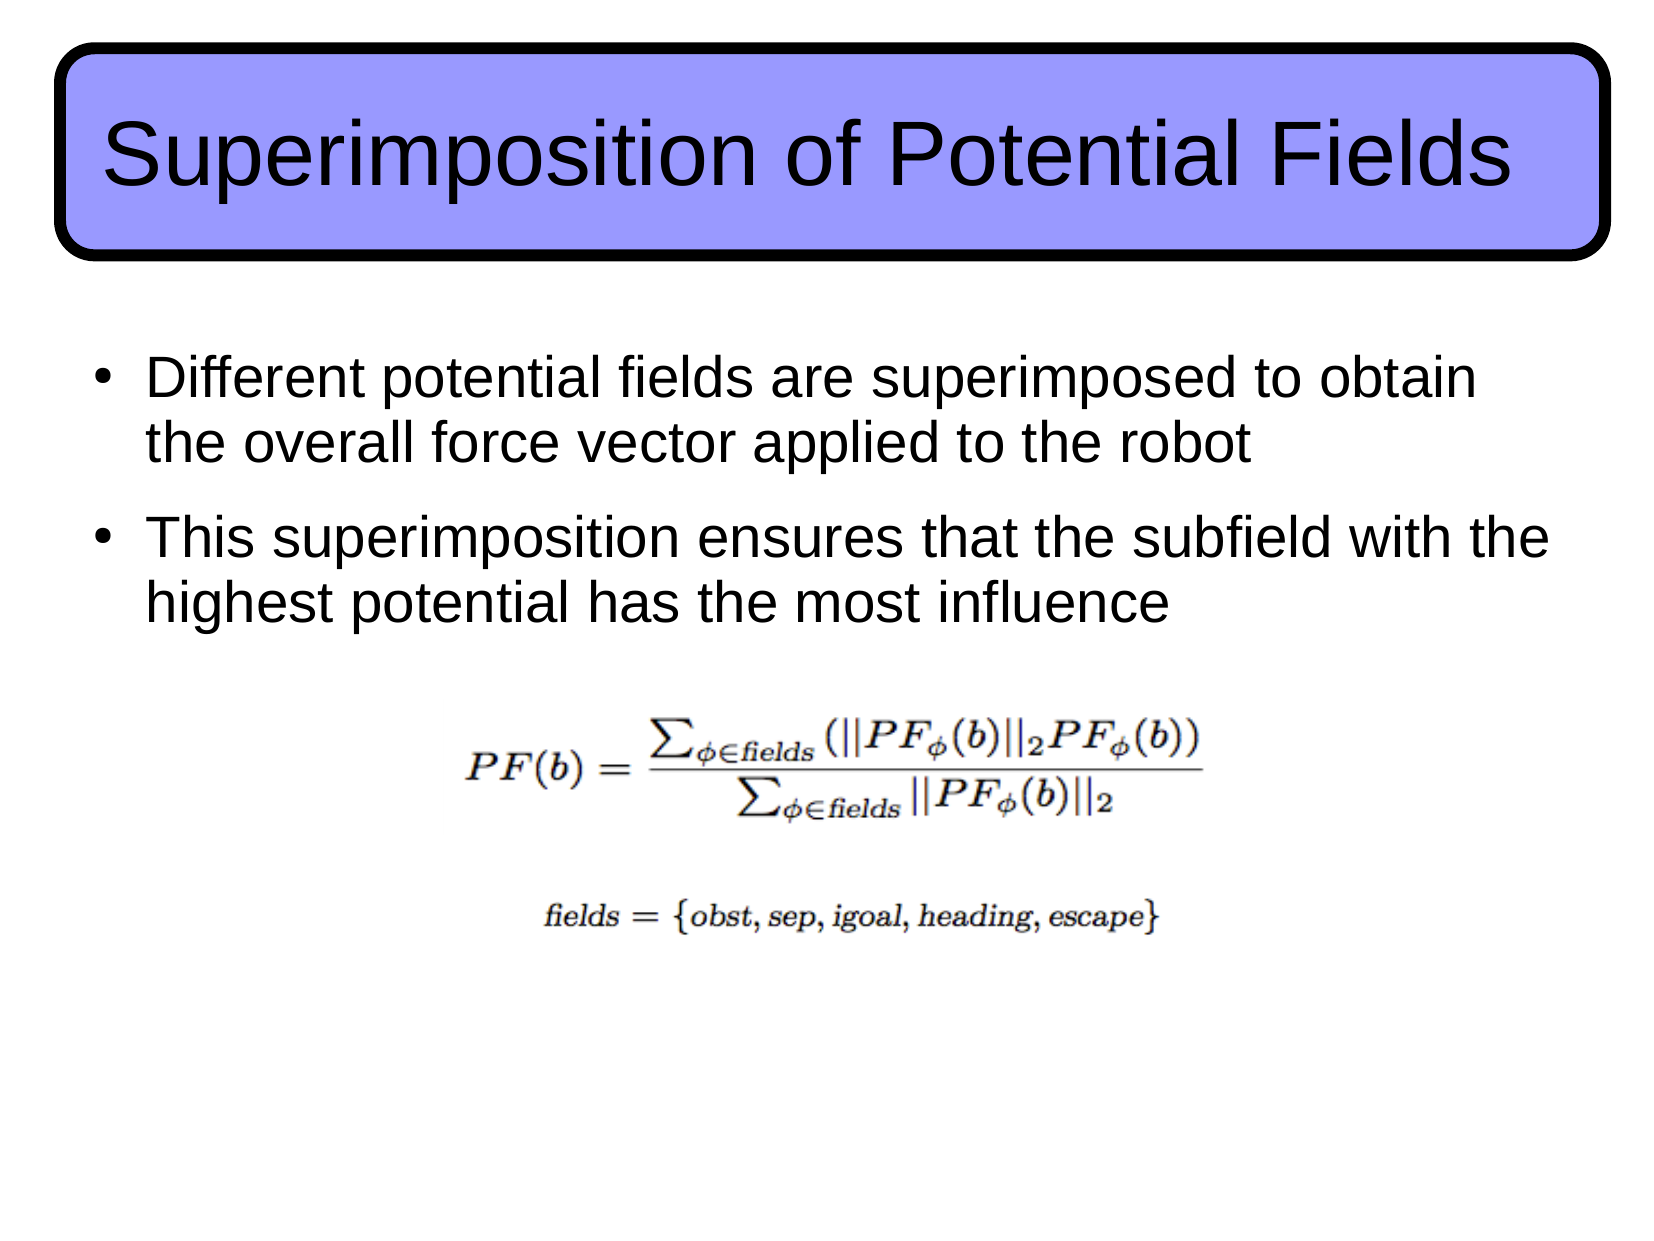

#
Swarm Motion
Superimposition of Potential Fields
Different potential fields are superimposed to obtain the overall force vector applied to the robot
This superimposition ensures that the subfield with the highest potential has the most influence